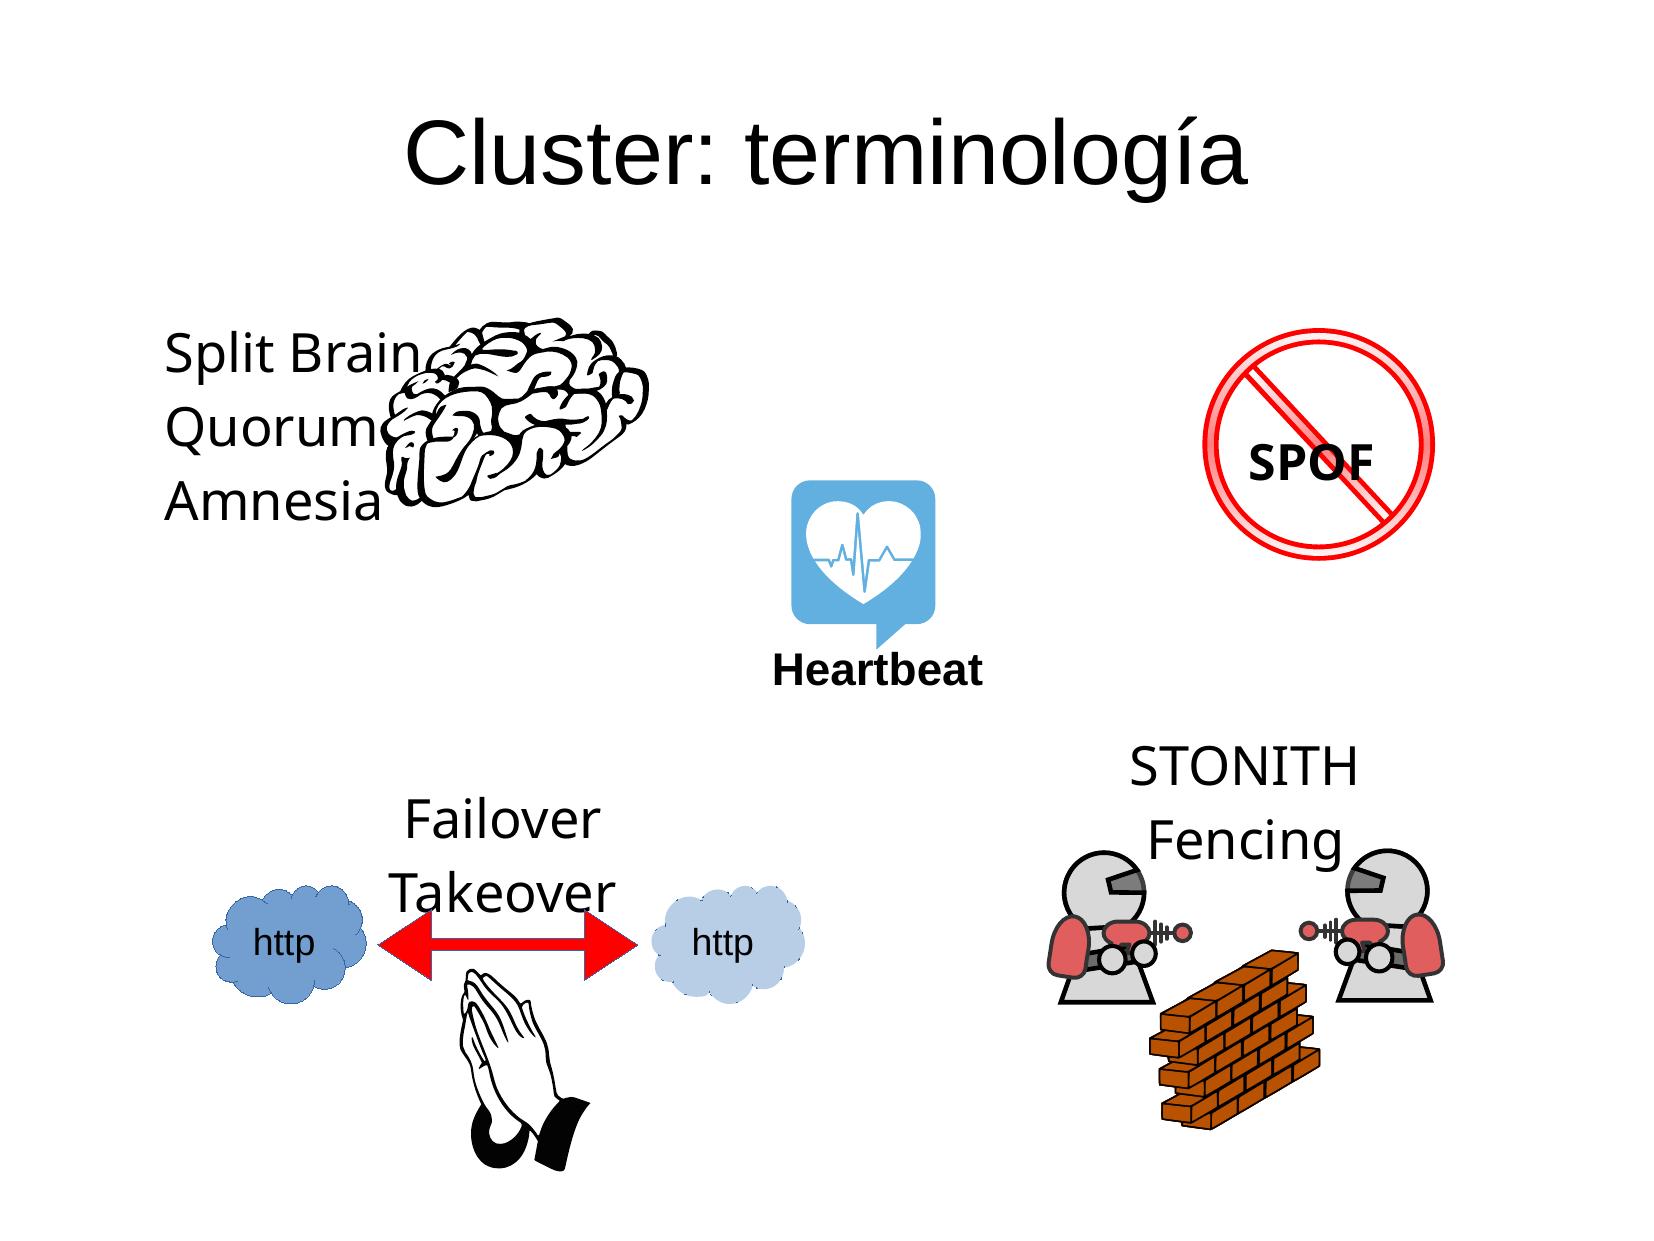

# Cluster: terminología
Split Brain
Quorum
Amnesia
SPOF
Heartbeat
STONITH
Fencing
Failover
Takeover
http
http